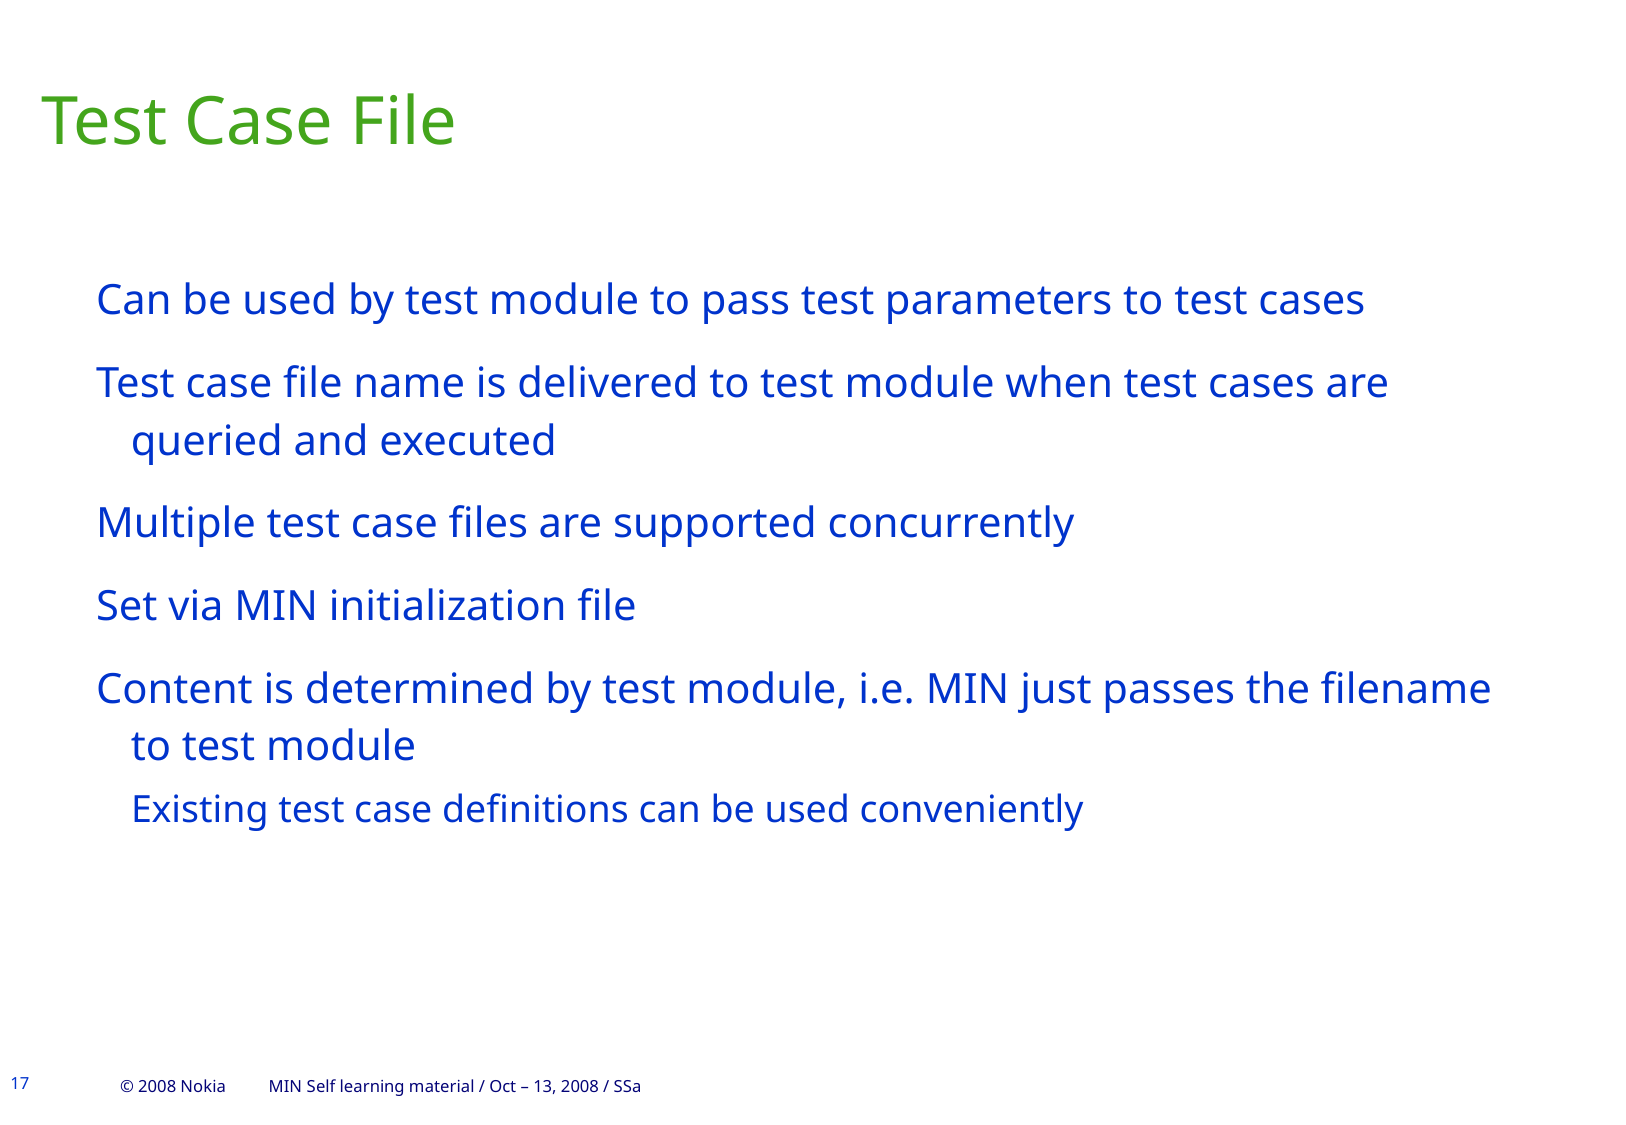

# Test Case File
Can be used by test module to pass test parameters to test cases
Test case file name is delivered to test module when test cases are queried and executed
Multiple test case files are supported concurrently
Set via MIN initialization file
Content is determined by test module, i.e. MIN just passes the filename to test module
Existing test case definitions can be used conveniently